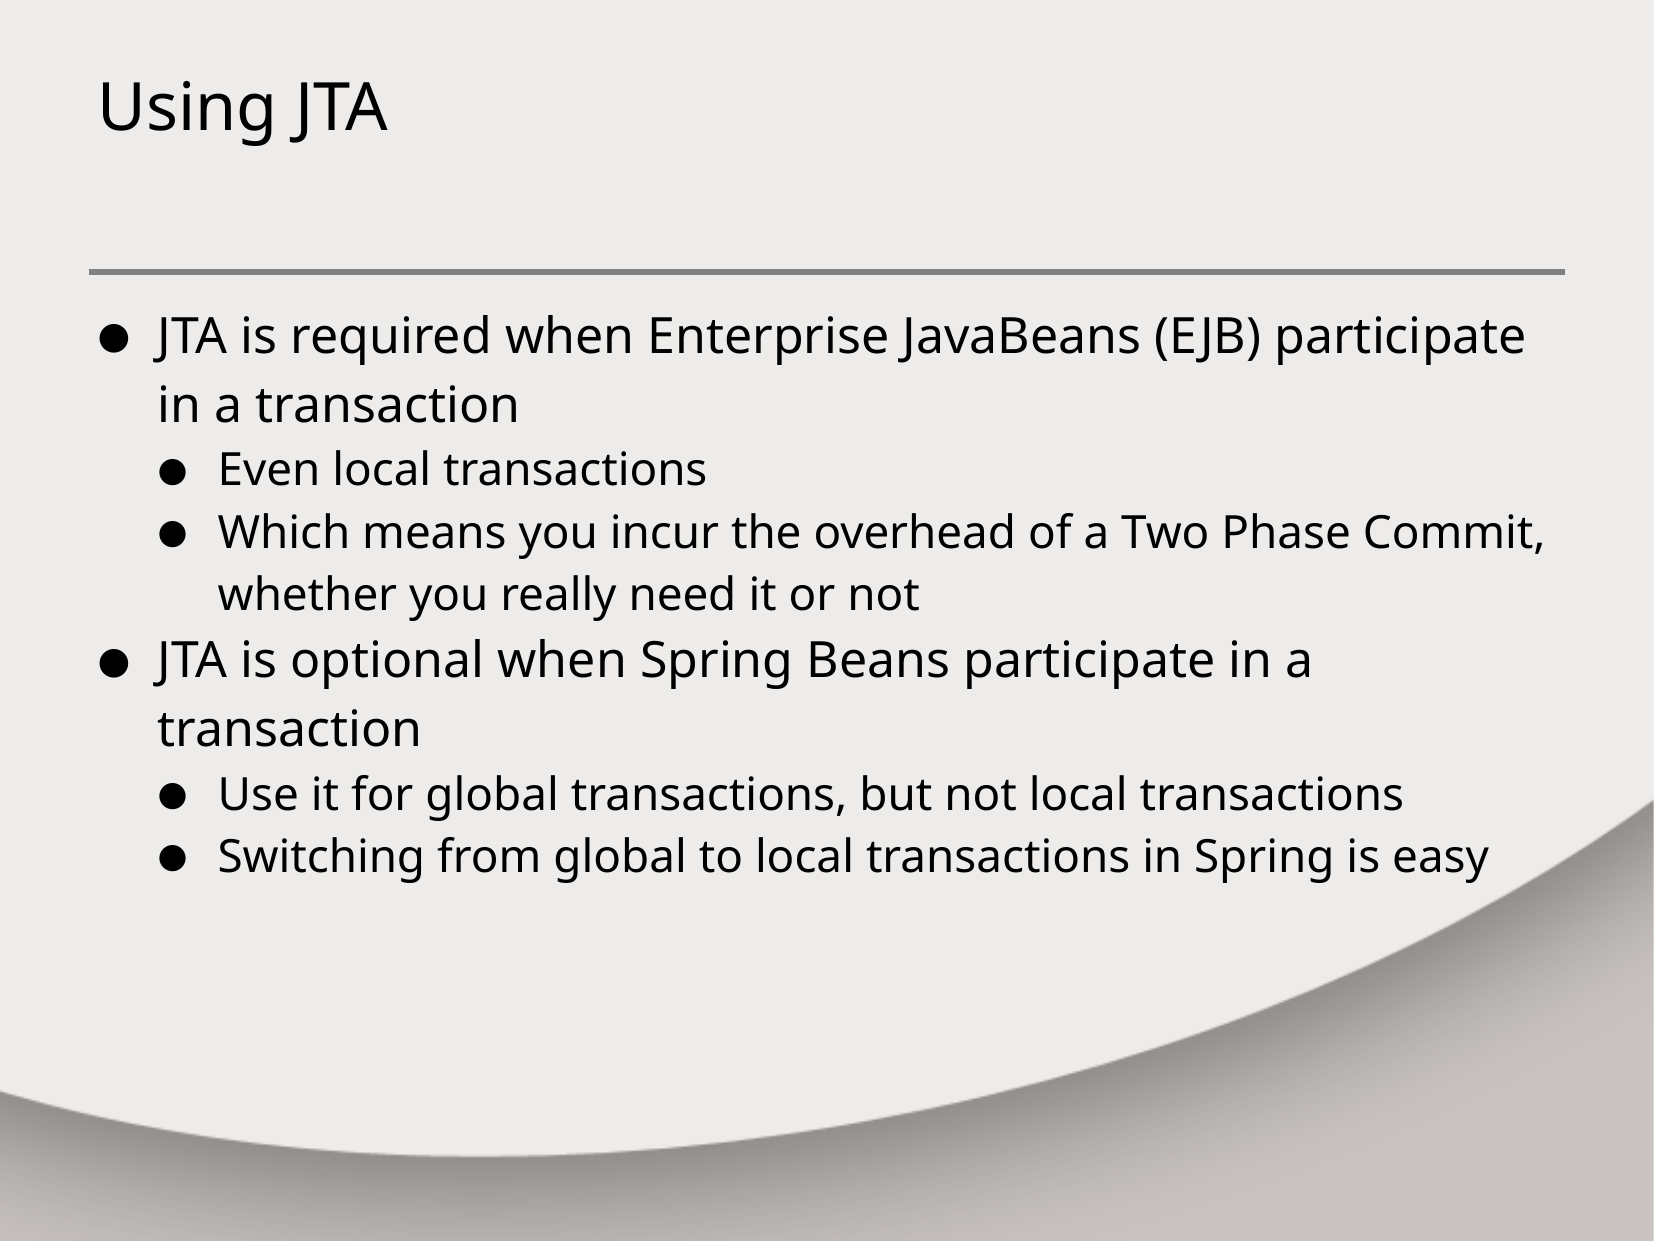

# Using JTA
JTA is required when Enterprise JavaBeans (EJB) participate in a transaction
Even local transactions
Which means you incur the overhead of a Two Phase Commit, whether you really need it or not
JTA is optional when Spring Beans participate in a transaction
Use it for global transactions, but not local transactions
Switching from global to local transactions in Spring is easy